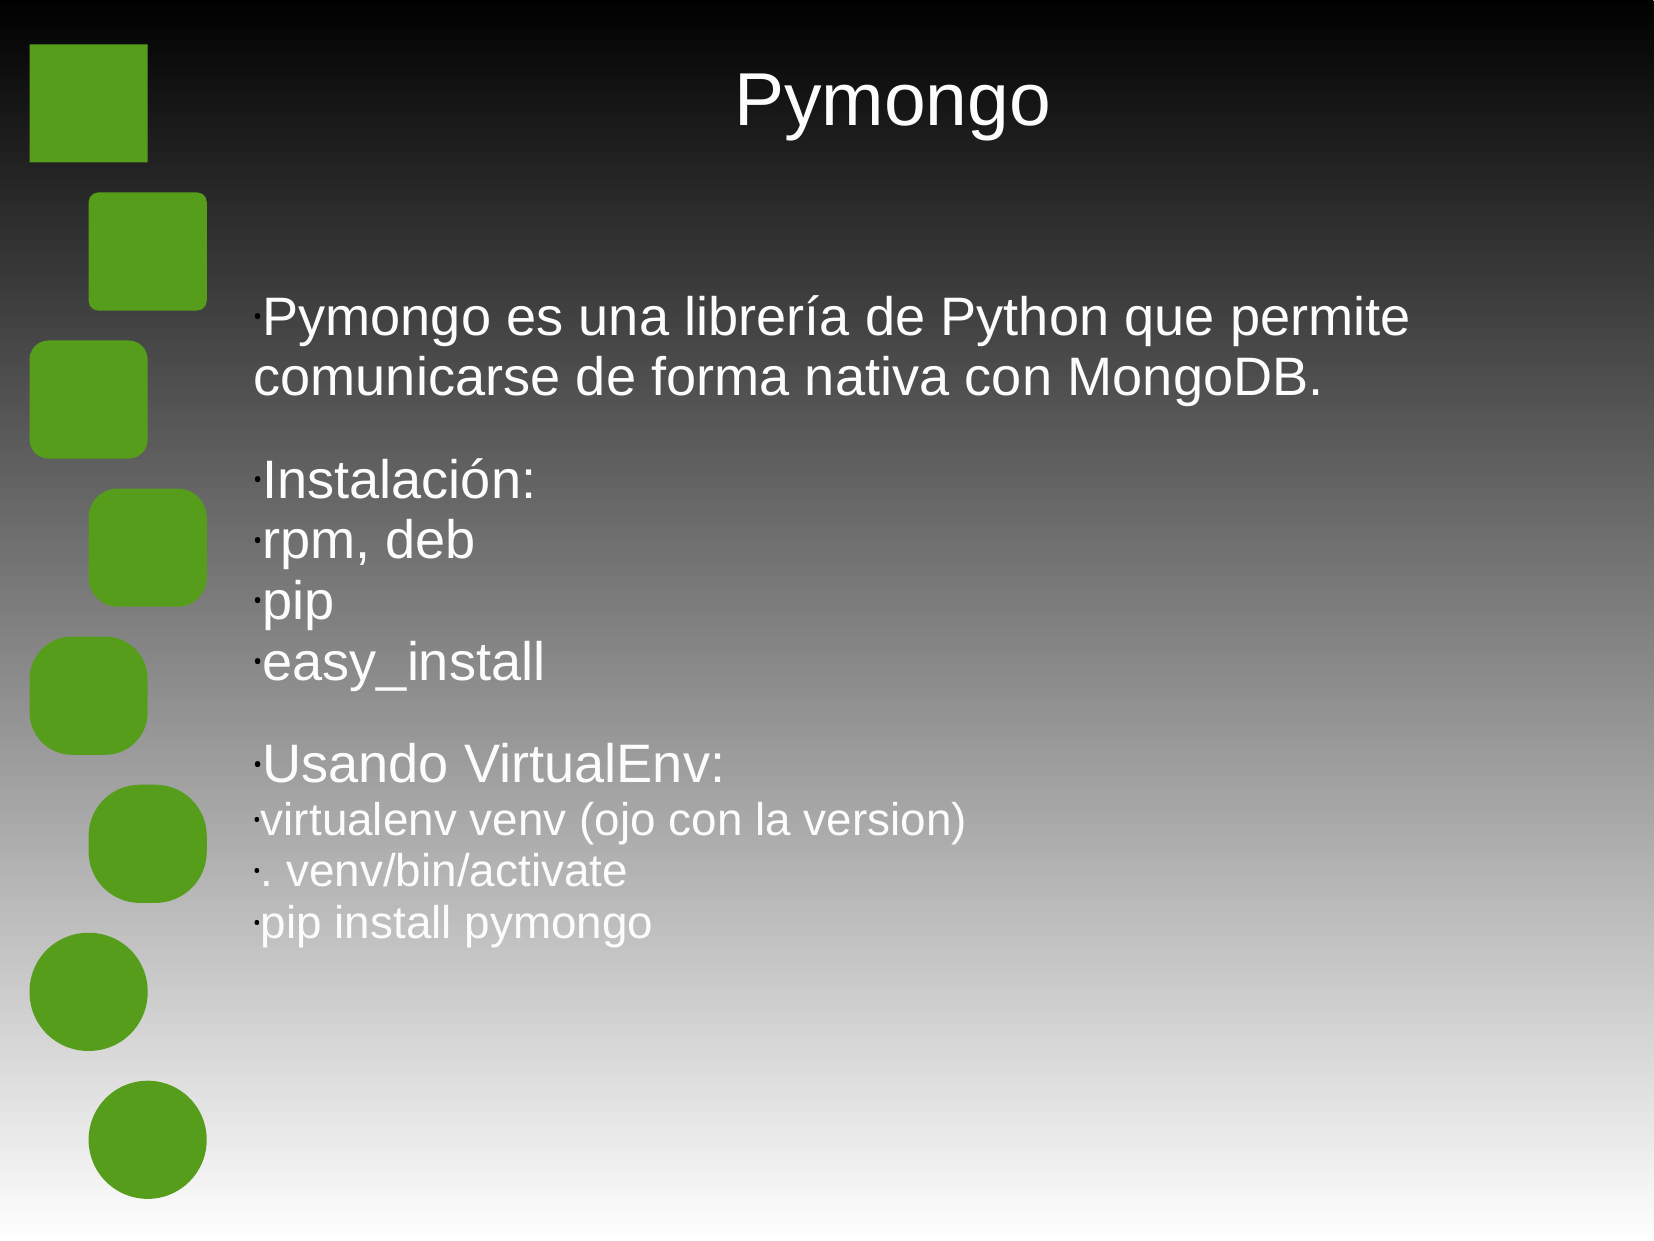

Pymongo
Pymongo es una librería de Python que permite comunicarse de forma nativa con MongoDB.
Instalación:
rpm, deb
pip
easy_install
Usando VirtualEnv:
virtualenv venv (ojo con la version)
. venv/bin/activate
pip install pymongo